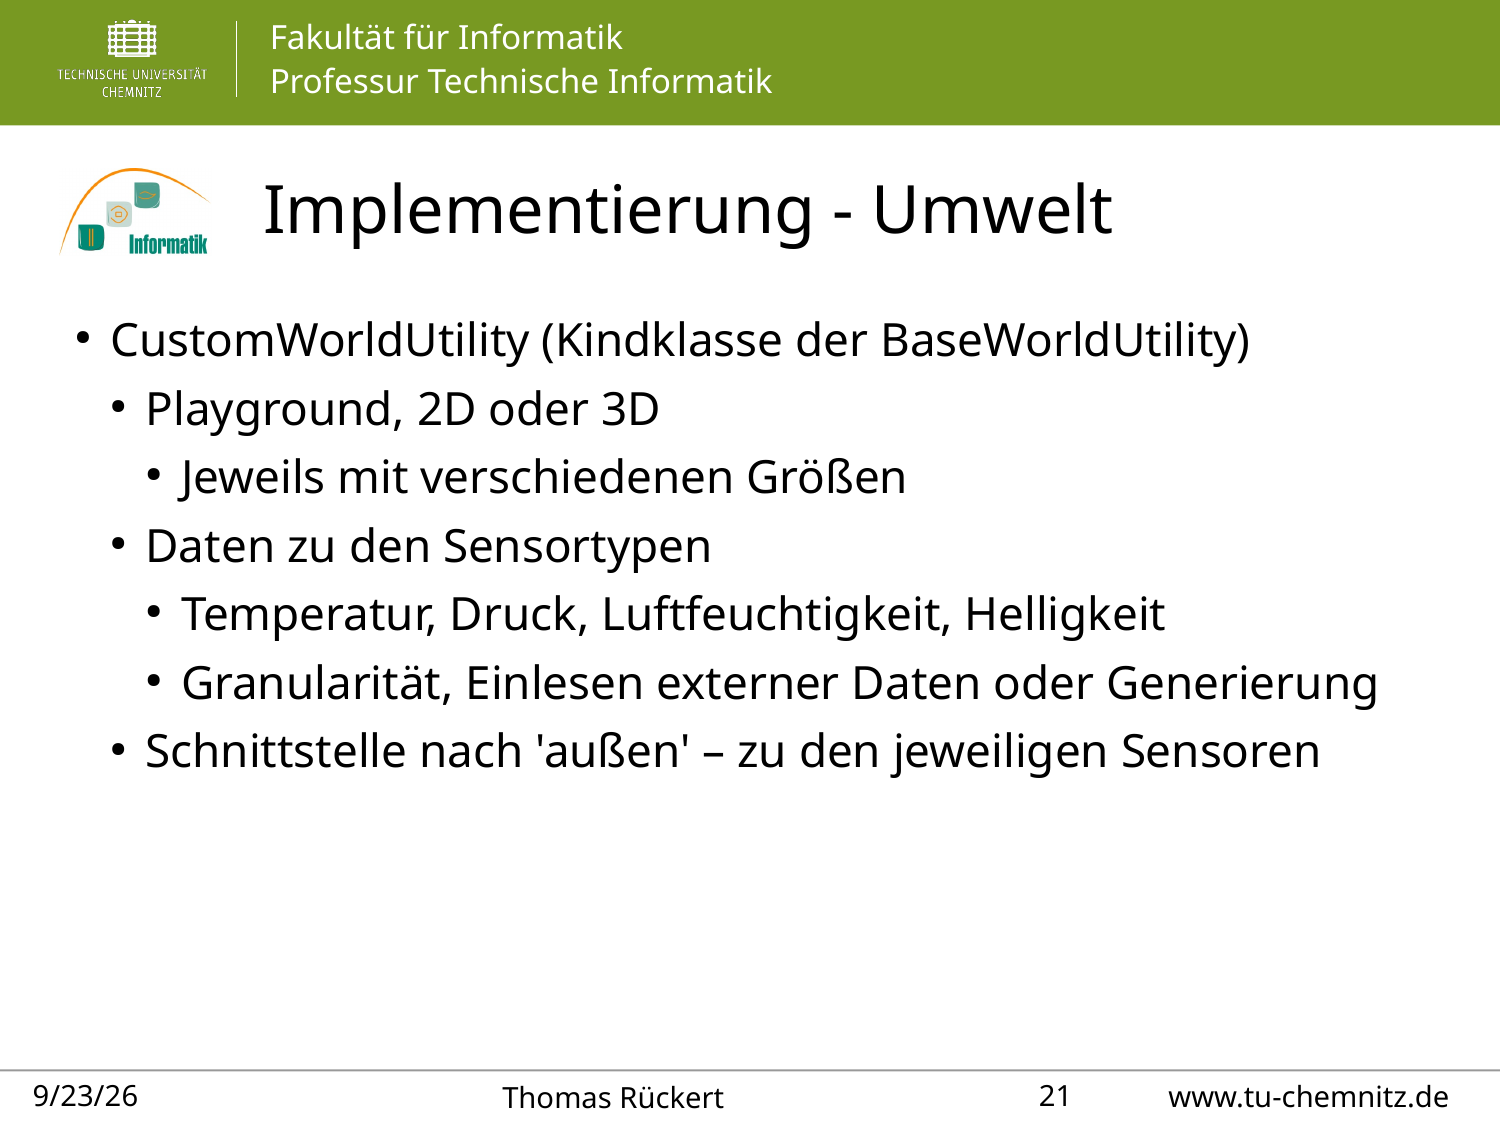

# Implementierung - Umwelt
CustomWorldUtility (Kindklasse der BaseWorldUtility)
Playground, 2D oder 3D
Jeweils mit verschiedenen Größen
Daten zu den Sensortypen
Temperatur, Druck, Luftfeuchtigkeit, Helligkeit
Granularität, Einlesen externer Daten oder Generierung
Schnittstelle nach 'außen' – zu den jeweiligen Sensoren
Thomas Rückert